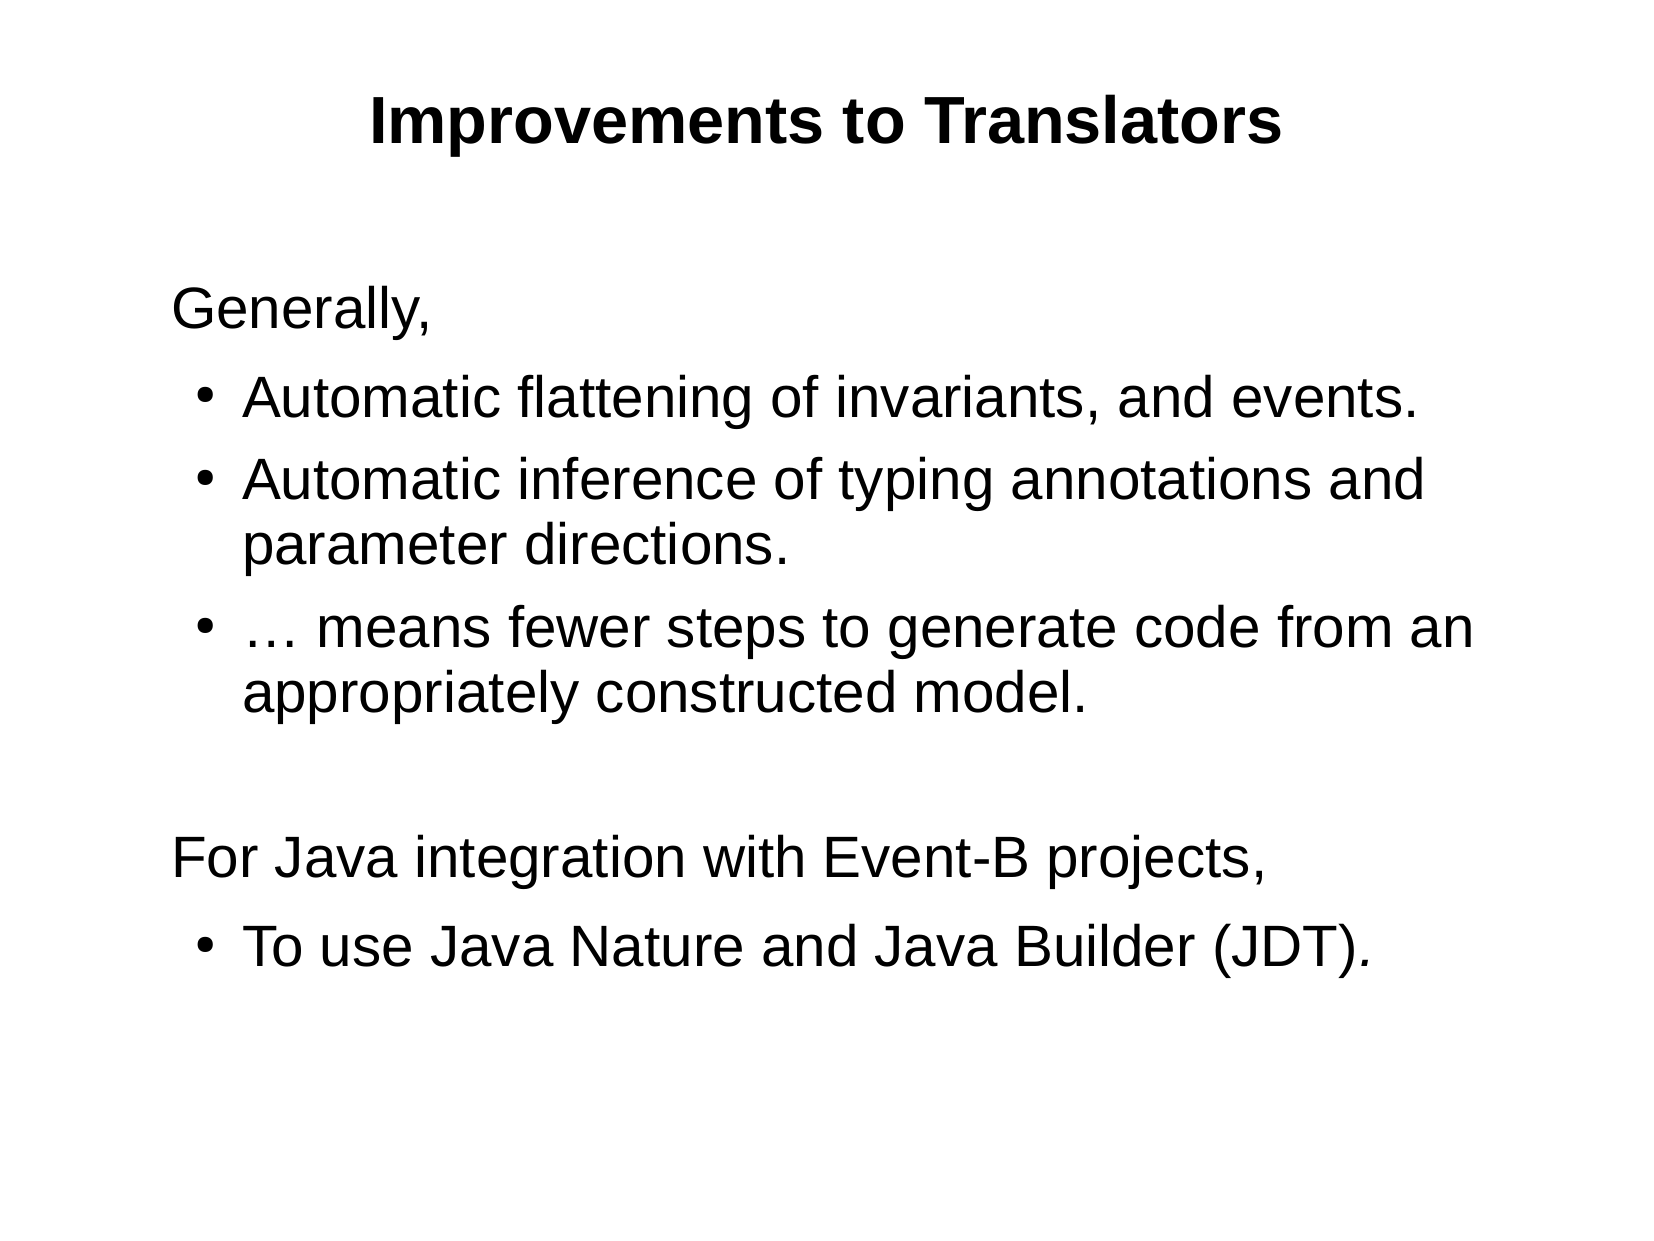

# Improvements to Translators
Generally,
Automatic flattening of invariants, and events.
Automatic inference of typing annotations and parameter directions.
… means fewer steps to generate code from an appropriately constructed model.
For Java integration with Event-B projects,
To use Java Nature and Java Builder (JDT).